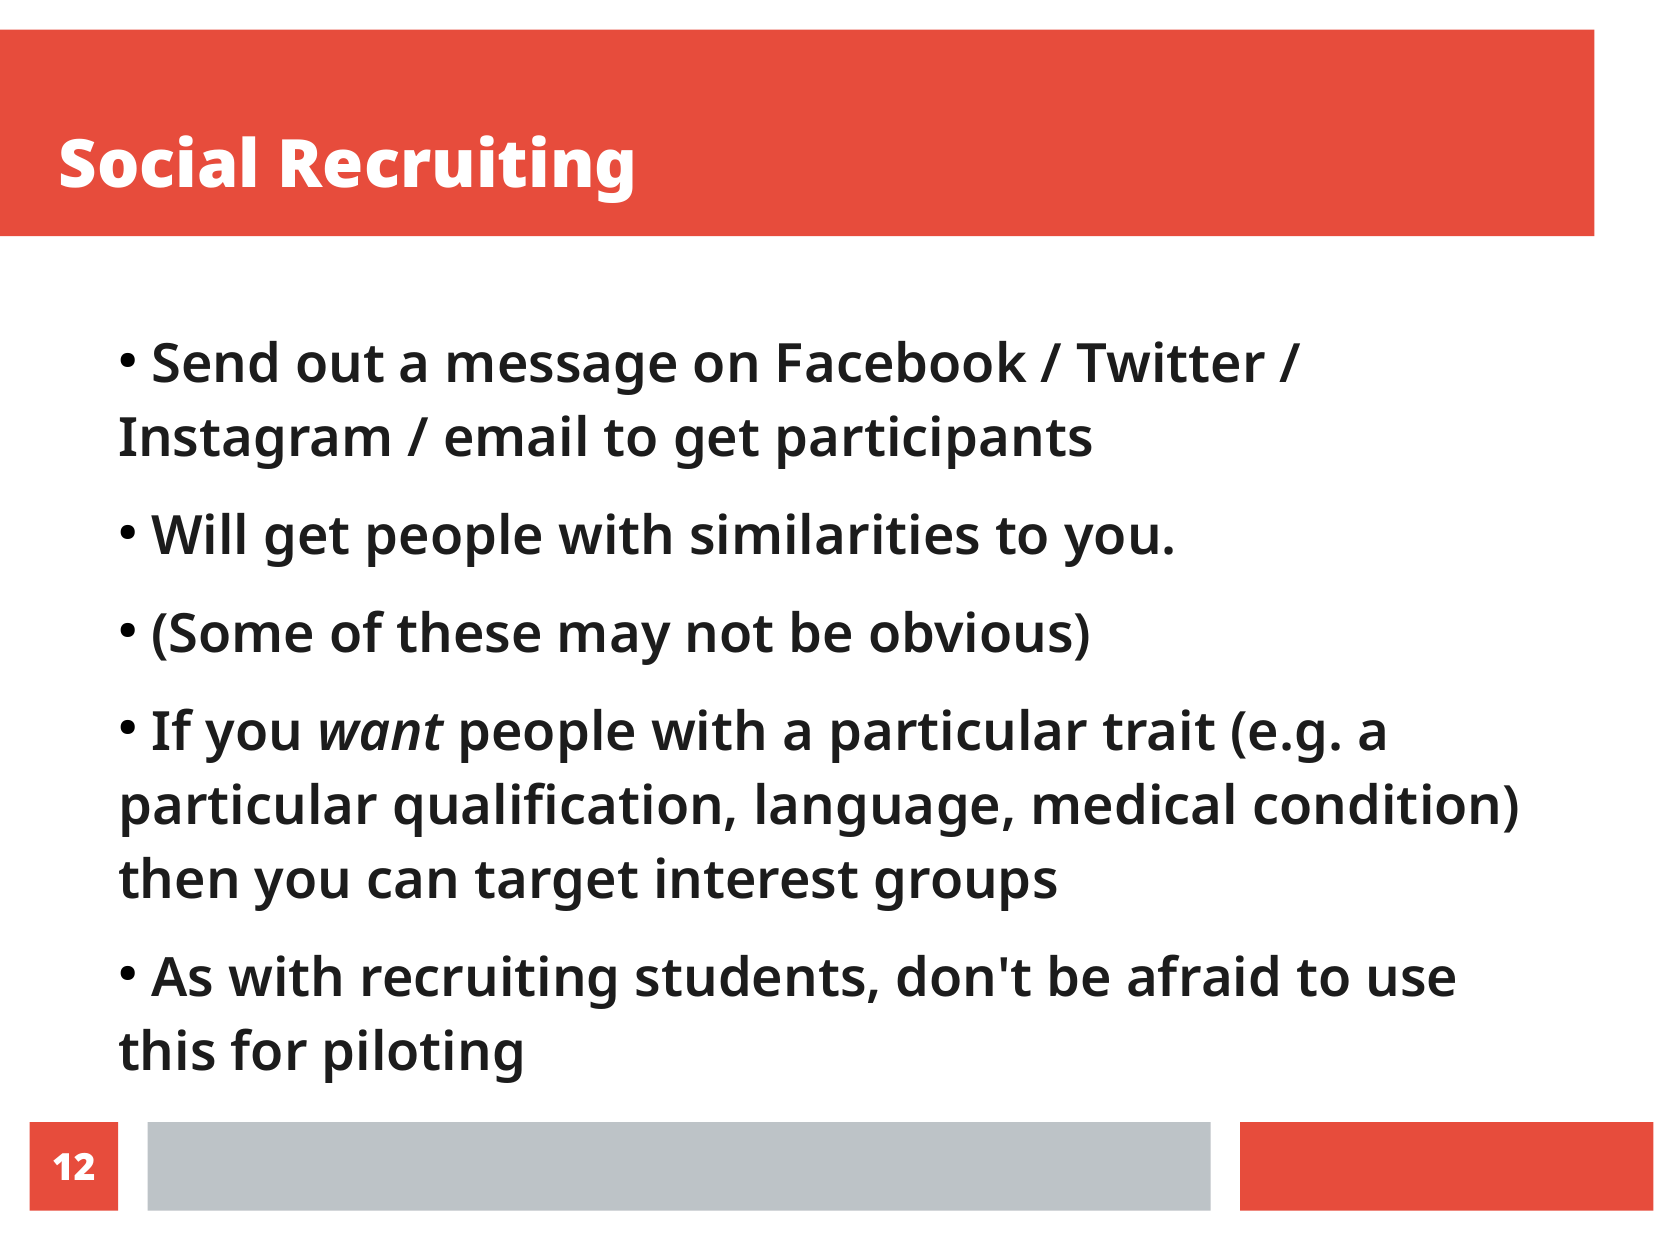

# Social Recruiting
 Send out a message on Facebook / Twitter / Instagram / email to get participants
 Will get people with similarities to you.
 (Some of these may not be obvious)
 If you want people with a particular trait (e.g. a particular qualification, language, medical condition) then you can target interest groups
 As with recruiting students, don't be afraid to use this for piloting
12